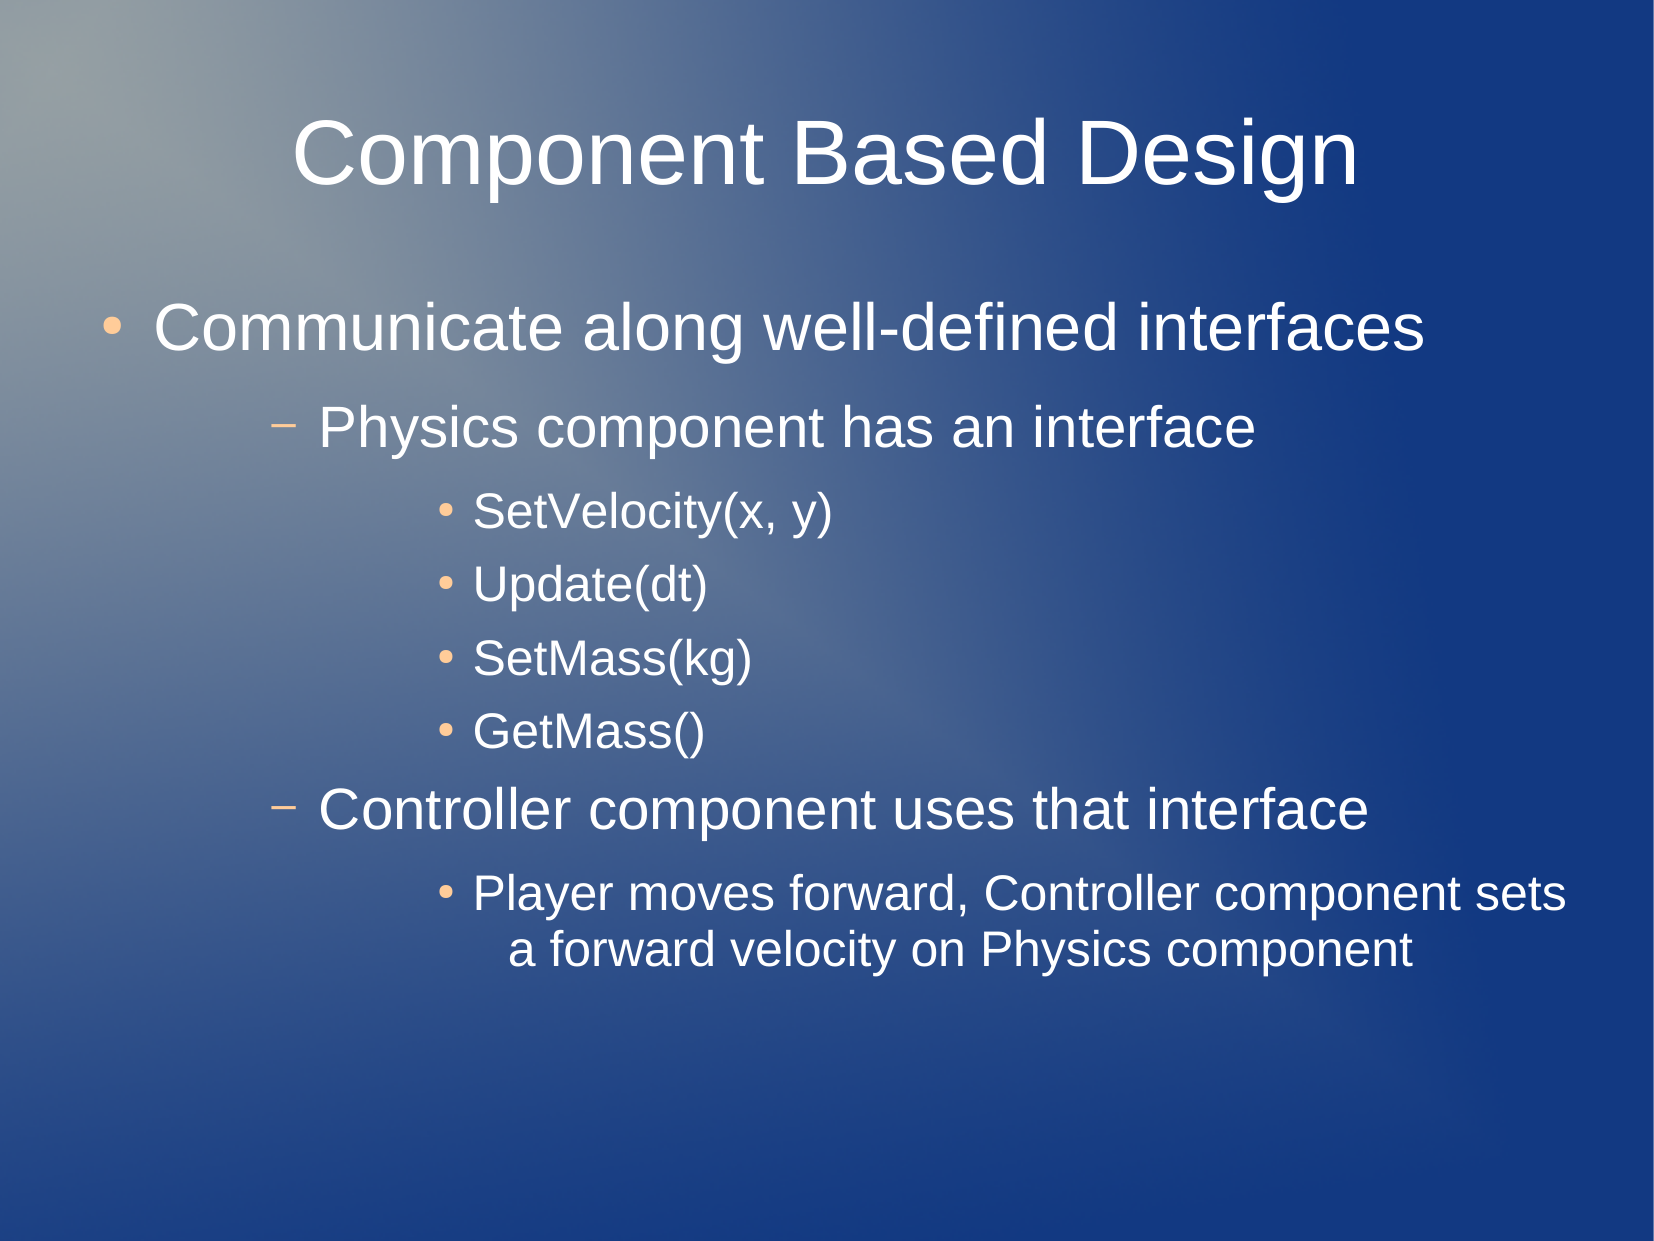

# Component Based Design
Communicate along well-defined interfaces
Physics component has an interface
SetVelocity(x, y)
Update(dt)
SetMass(kg)
GetMass()
Controller component uses that interface
Player moves forward, Controller component sets a forward velocity on Physics component